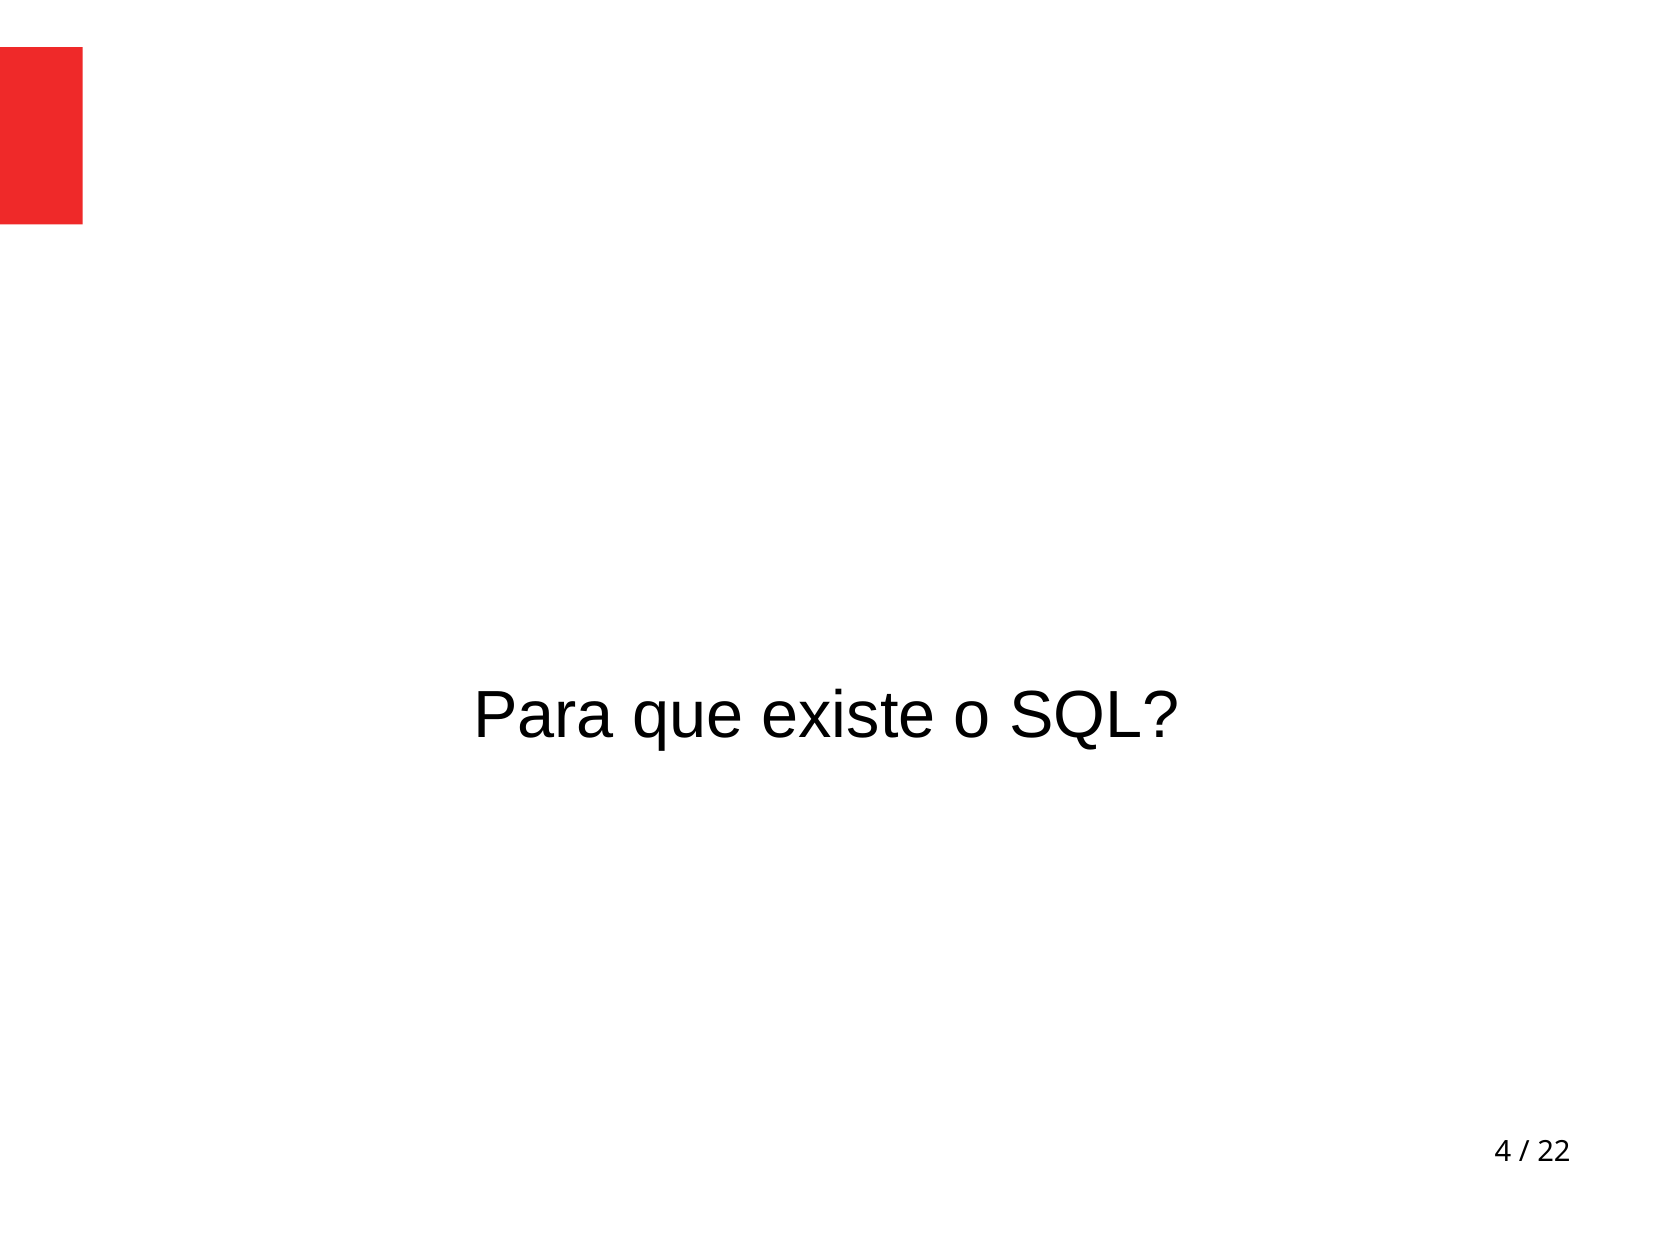

#
Para que existe o SQL?
4